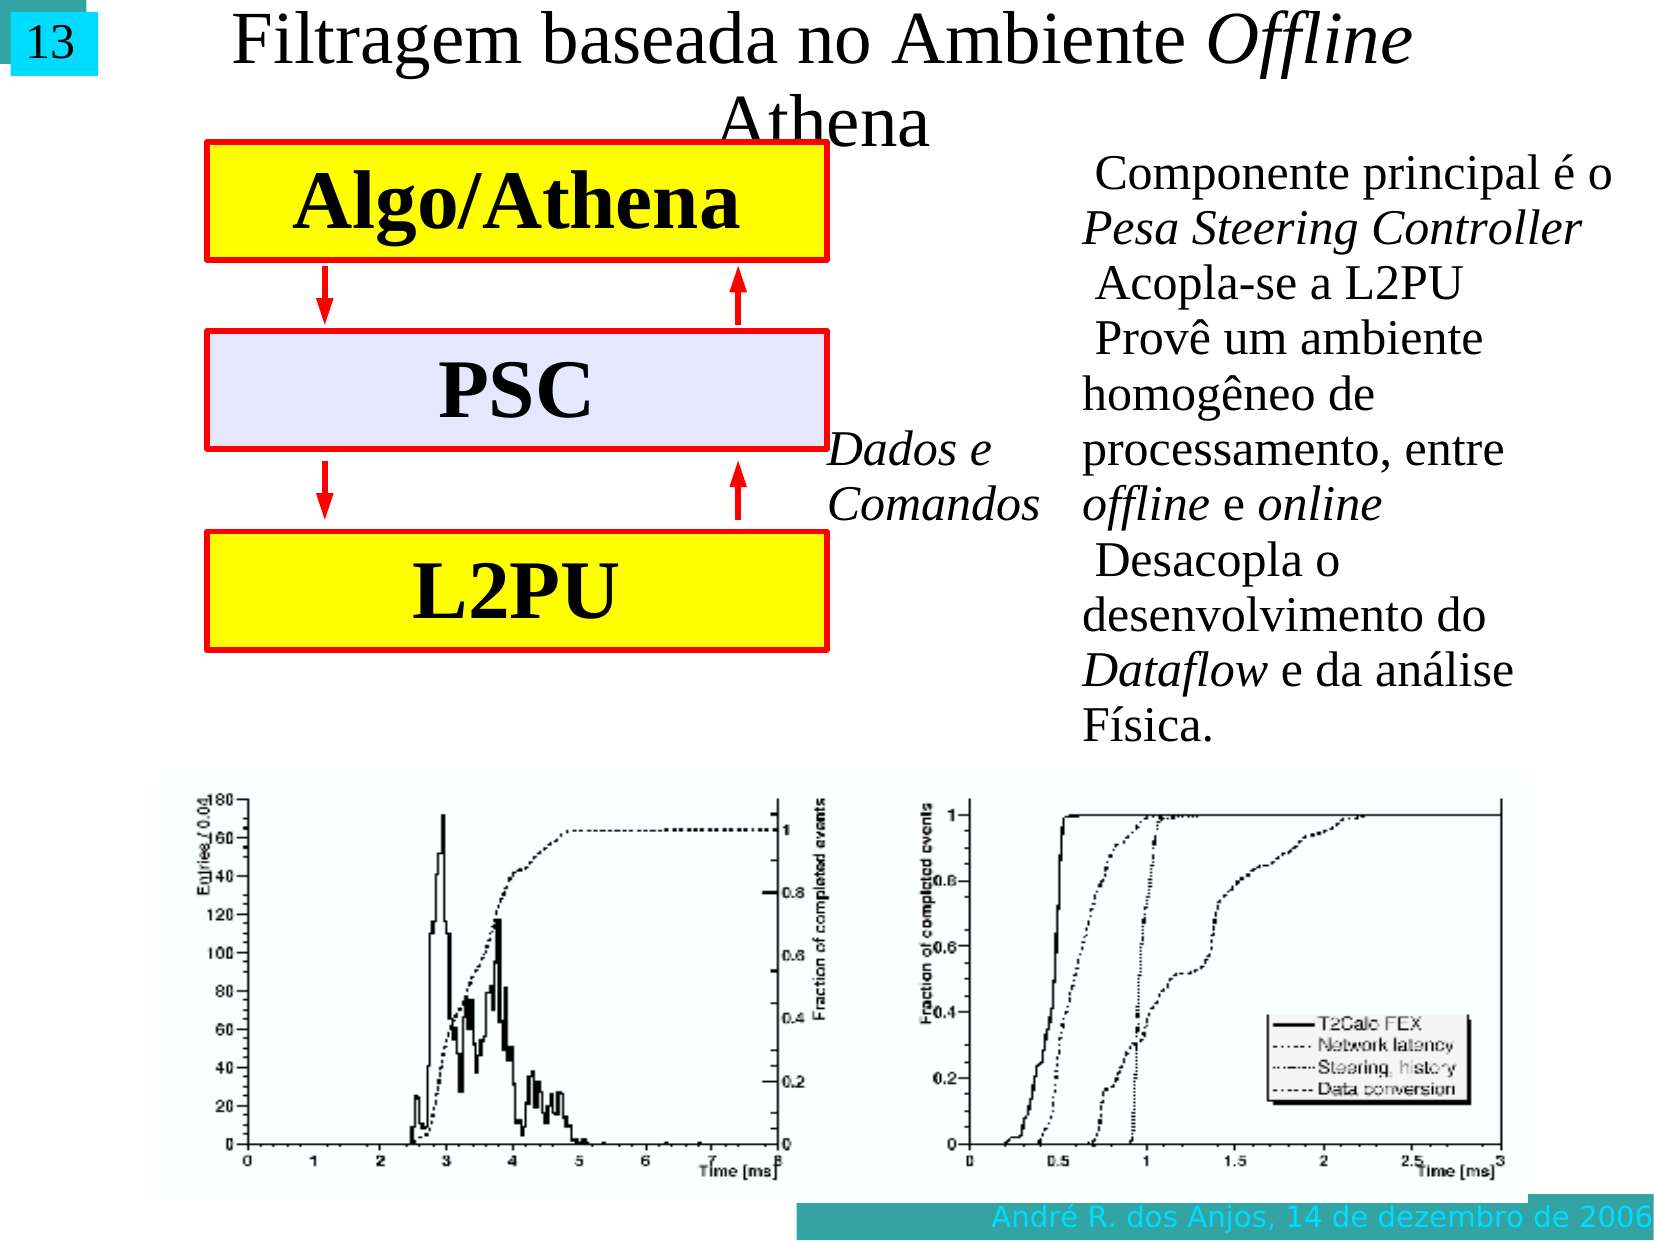

# Filtragem baseada no Ambiente Offline Athena
Algo/Athena
 Componente principal é o Pesa Steering Controller
 Acopla-se a L2PU
 Provê um ambiente homogêneo de processamento, entre offline e online
 Desacopla o desenvolvimento do Dataflow e da análise Física.
PSC
Dados e
Comandos
L2PU